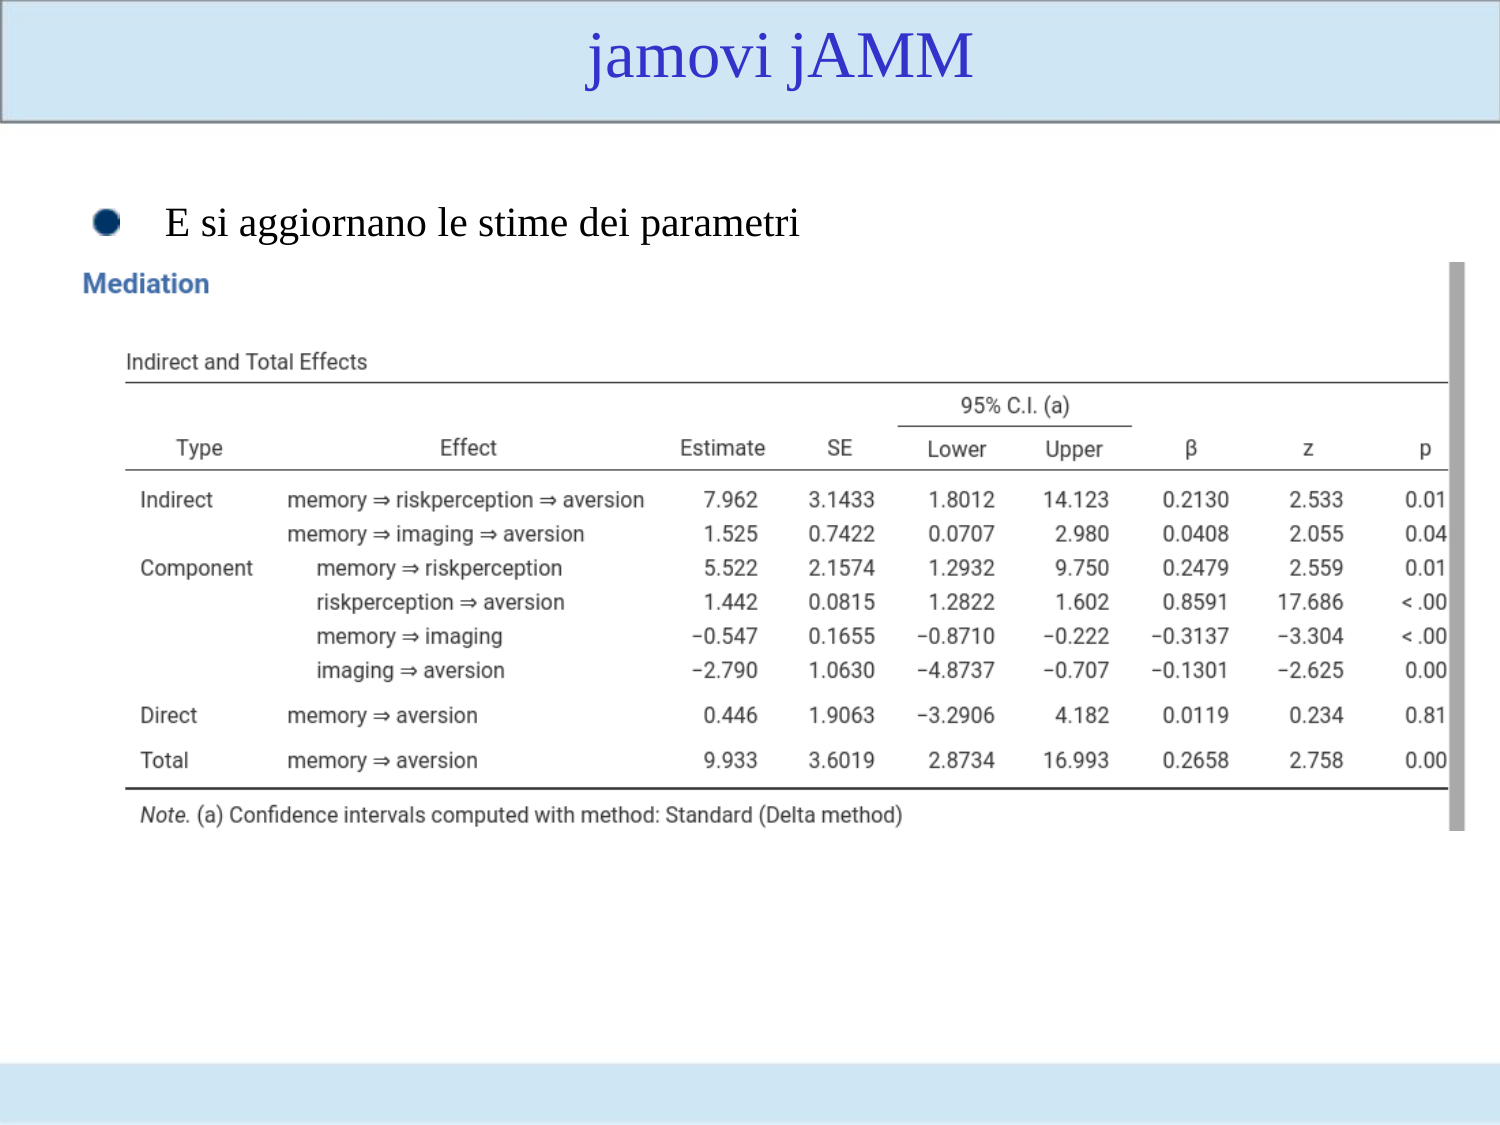

# jamovi jAMM
E si aggiornano le stime dei parametri